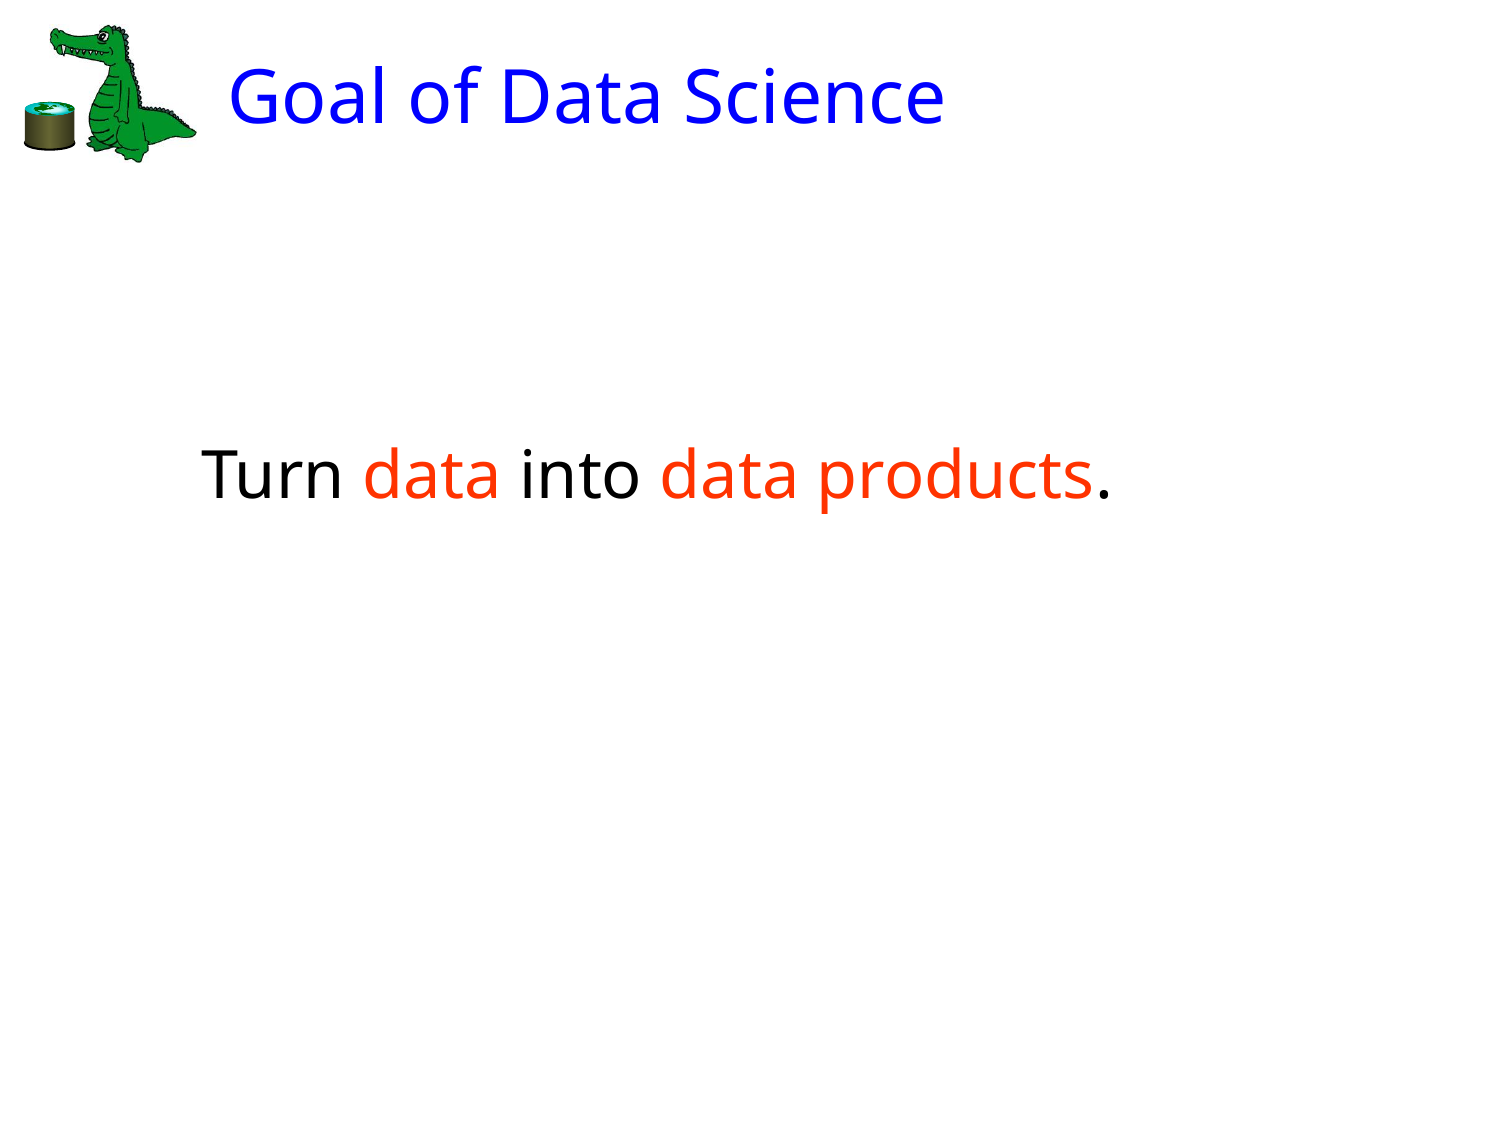

# Goal of Data Science
	Turn data into data products.